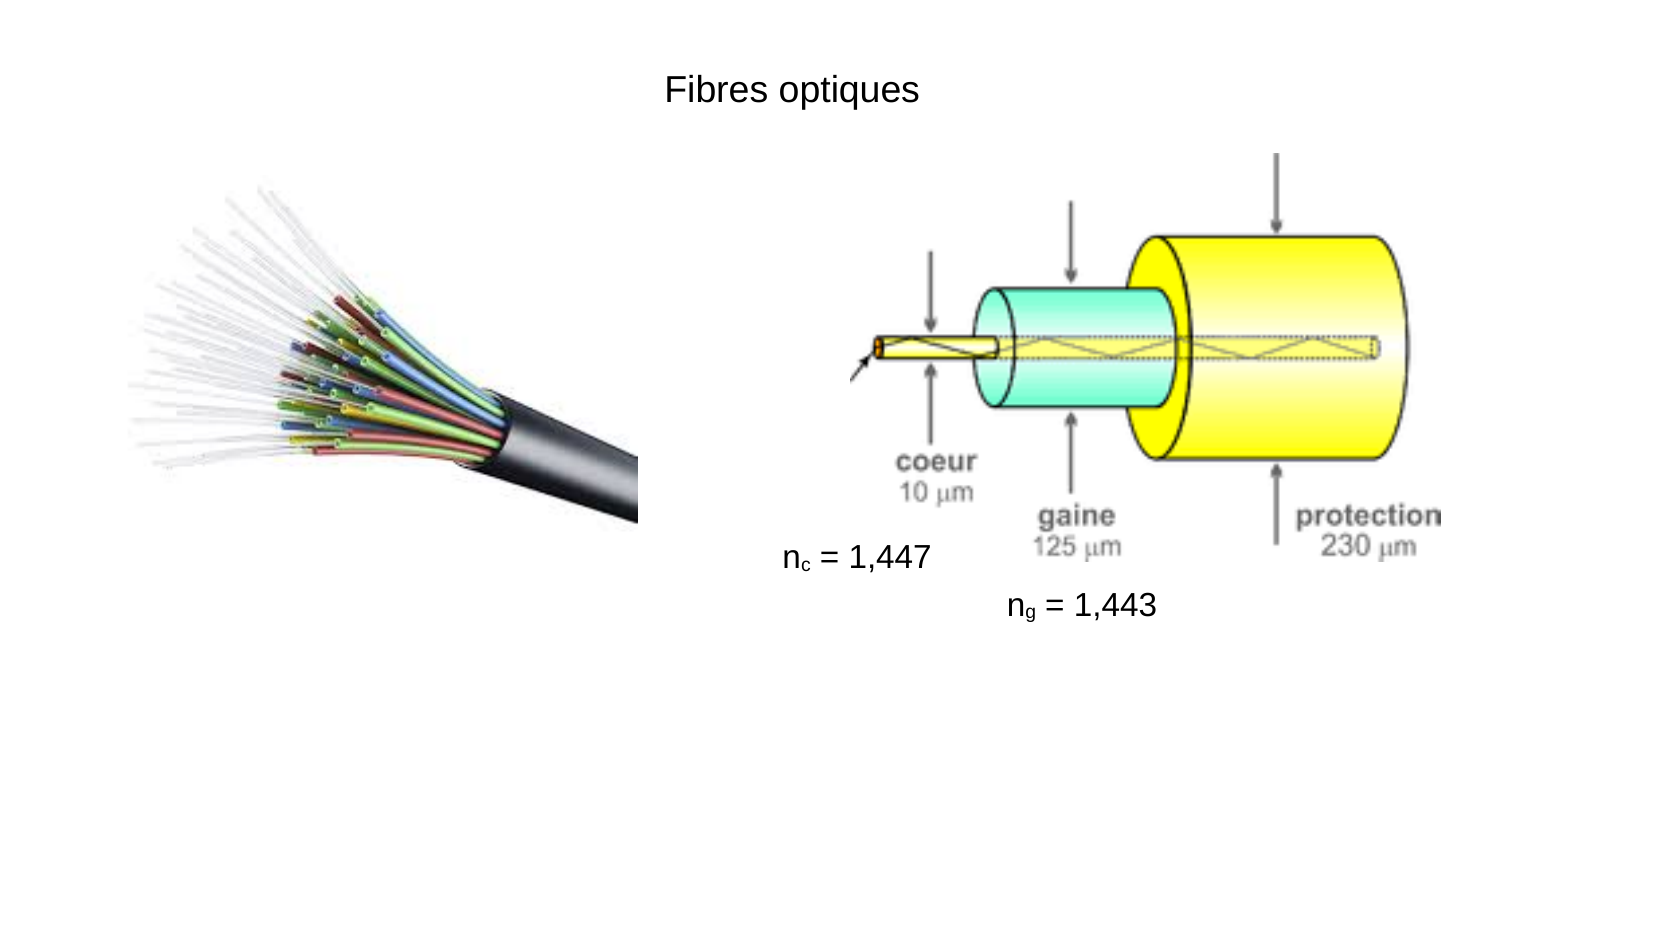

Fibres optiques
nc = 1,447
ng = 1,443